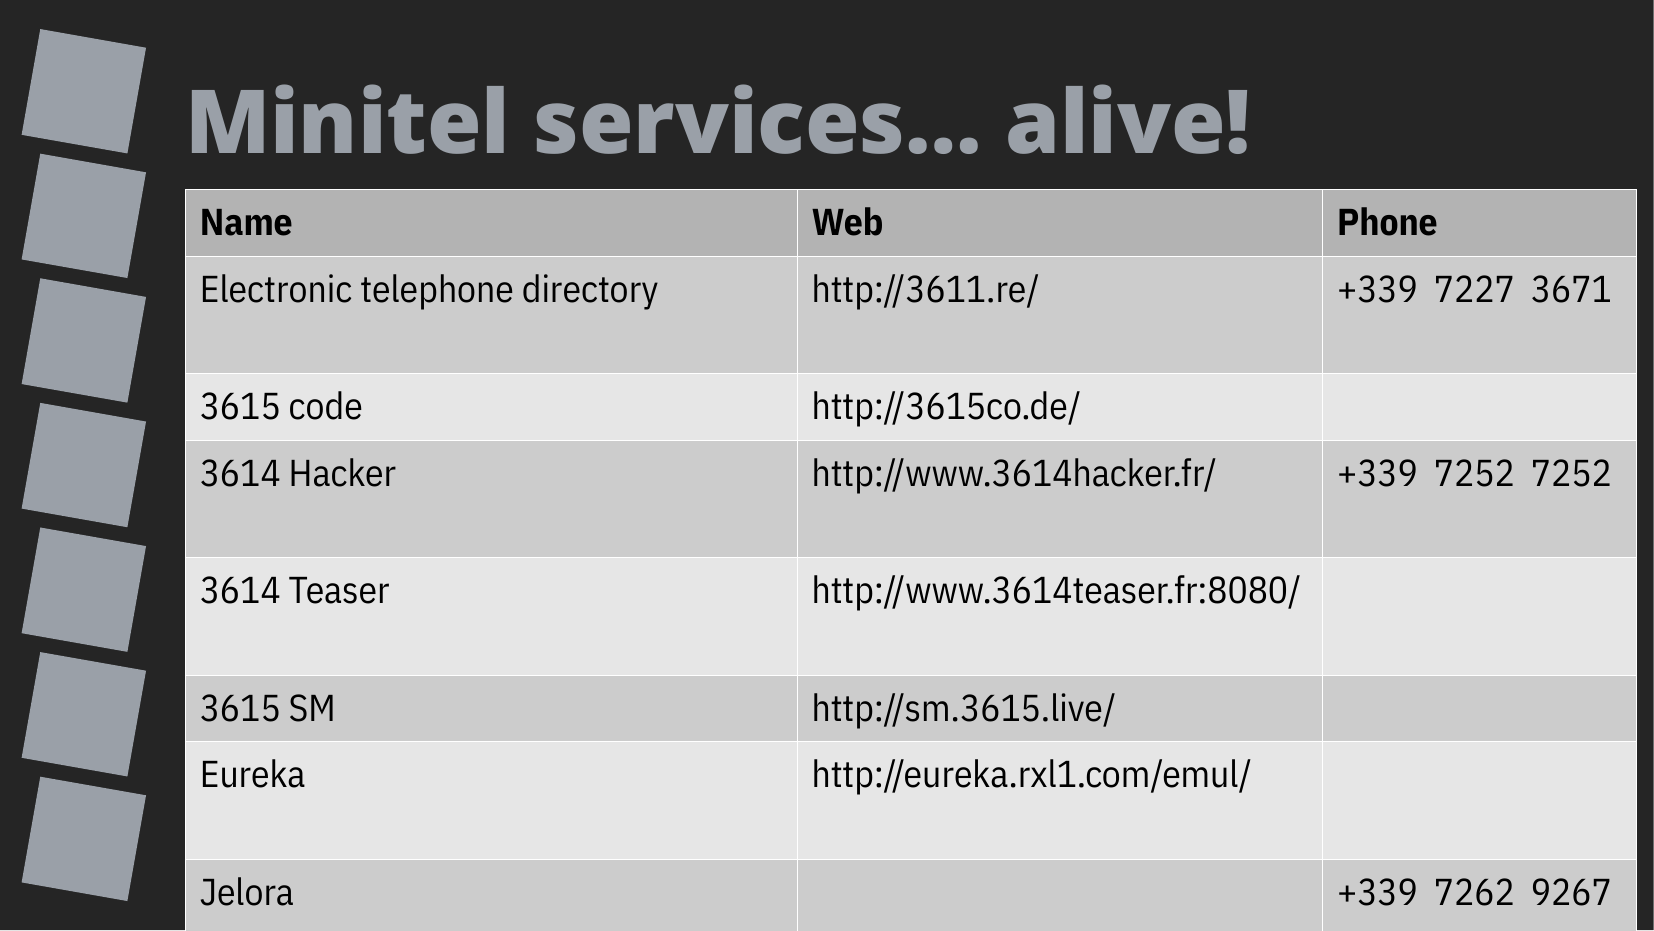

# Minitel services… alive!
| Name | Web | Phone |
| --- | --- | --- |
| Electronic telephone directory | http://3611.re/ | +339 7227 3671 |
| 3615 code | http://3615co.de/ | |
| 3614 Hacker | http://www.3614hacker.fr/ | +339 7252 7252 |
| 3614 Teaser | http://www.3614teaser.fr:8080/ | |
| 3615 SM | http://sm.3615.live/ | |
| Eureka | http://eureka.rxl1.com/emul/ | |
| Jelora | | +339 7262 9267 |
| Computel (runs on a vintage Apple //e) | | +331 8421 8116 |
| JCA | | +331 8421 8115 |
| Cosmos 6502 | | +331 8421 8124 |